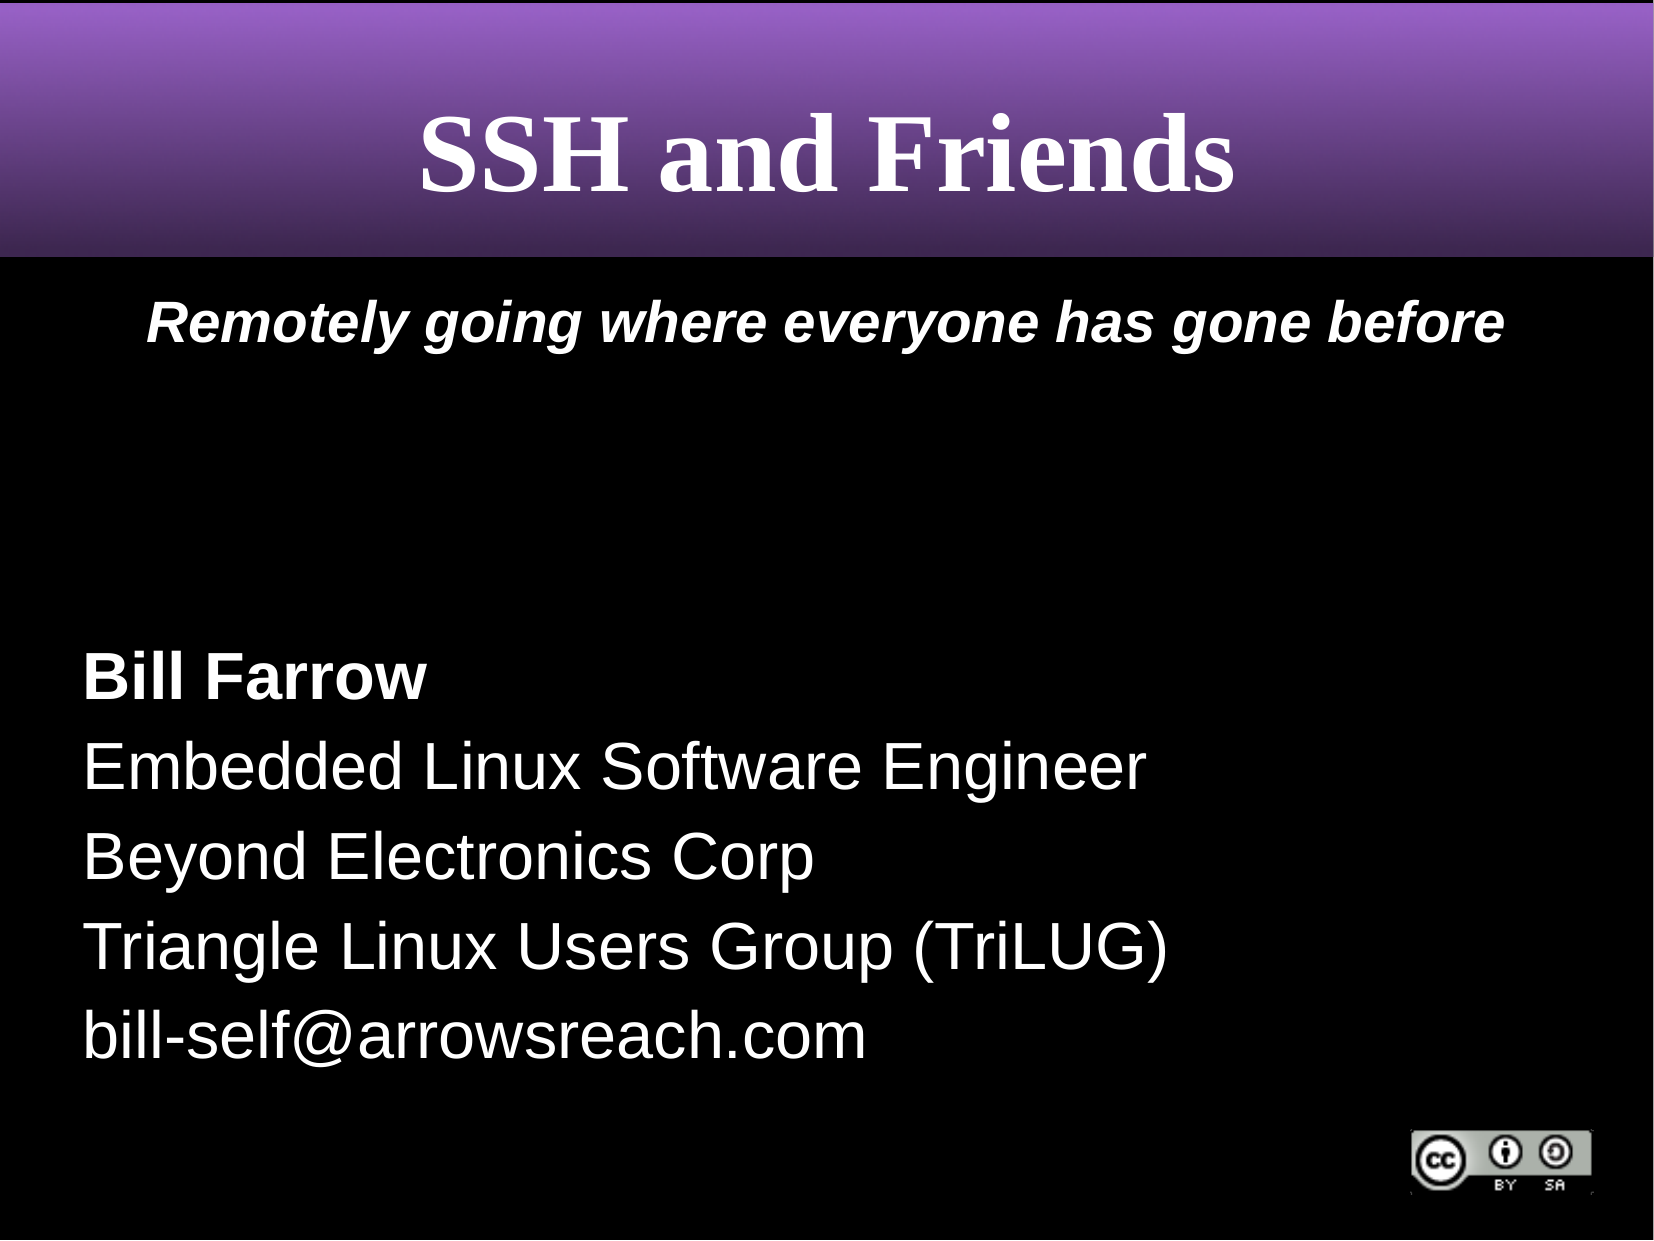

# SSH and Friends
Remotely going where everyone has gone before
Bill Farrow
Embedded Linux Software Engineer
Beyond Electronics Corp
Triangle Linux Users Group (TriLUG)
bill-self@arrowsreach.com